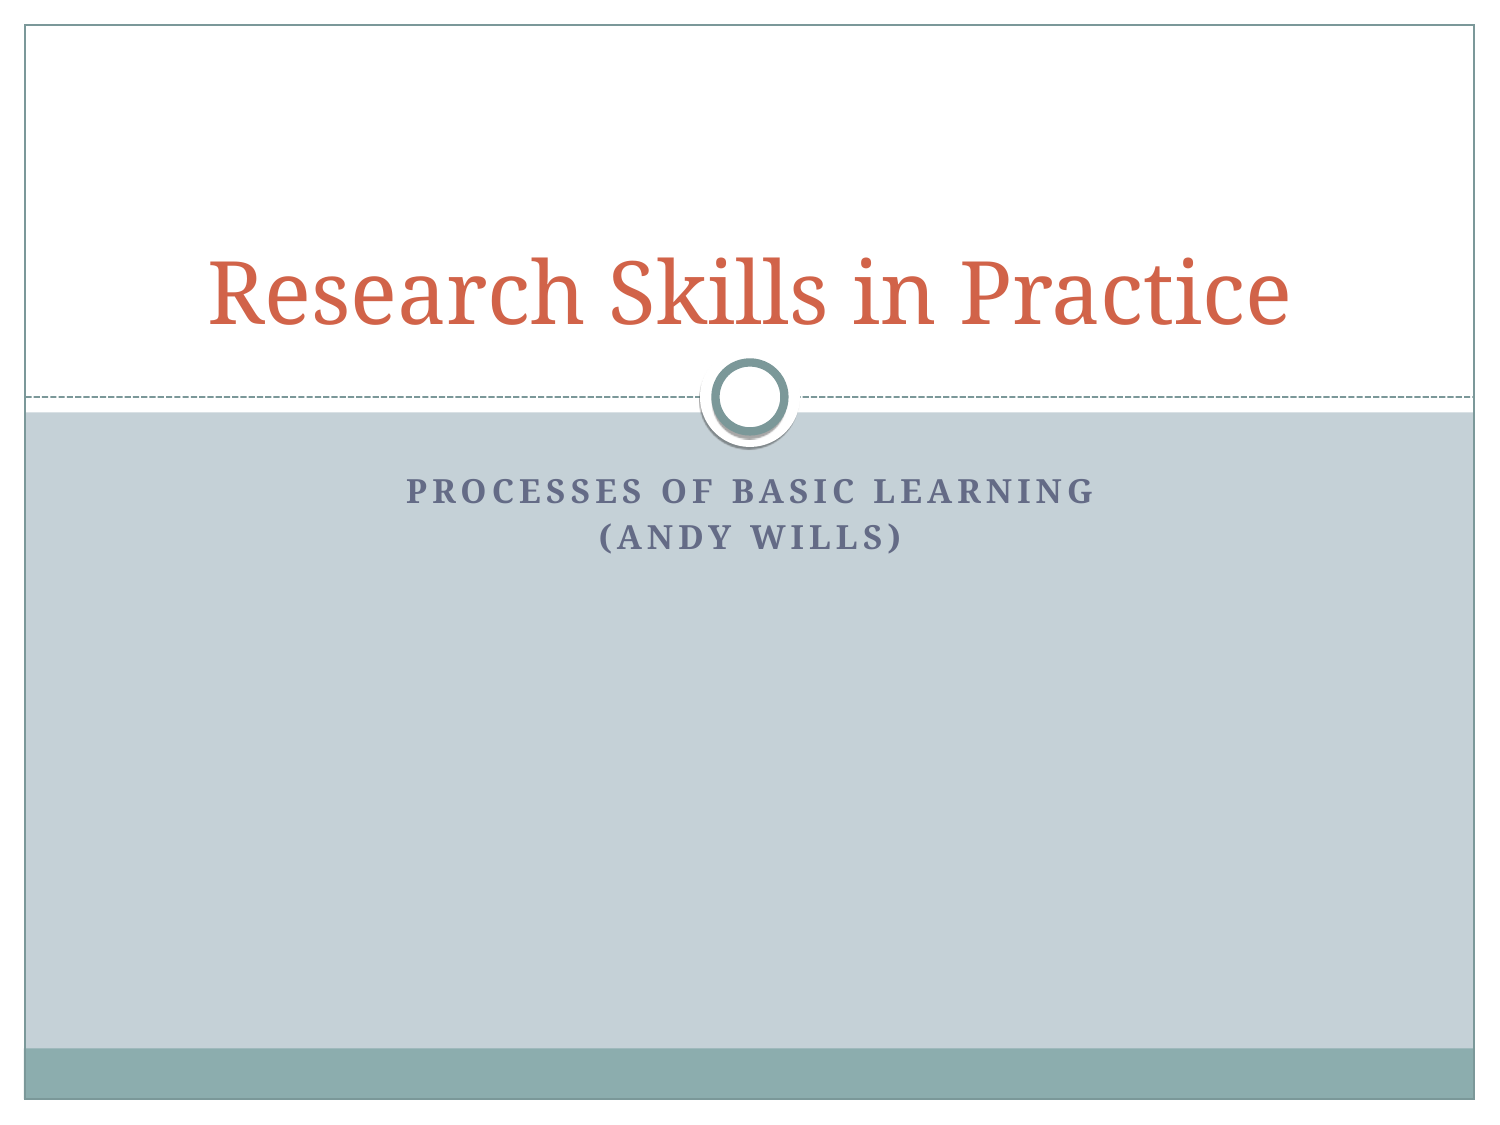

Research Skills in Practice
# Processes of basic learning
(Andy Wills)